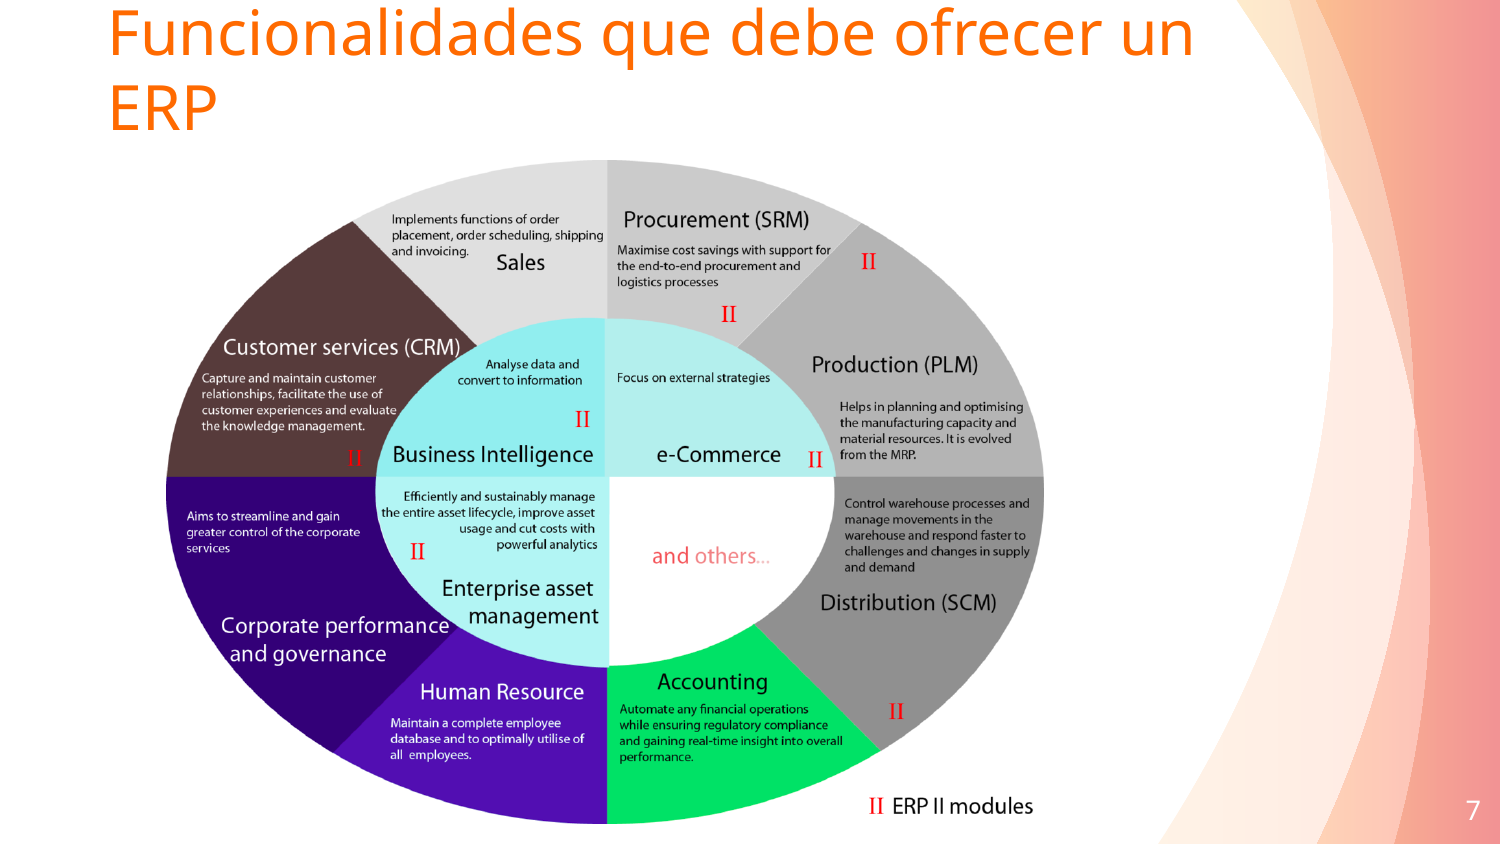

# Funcionalidades que debe ofrecer un ERP